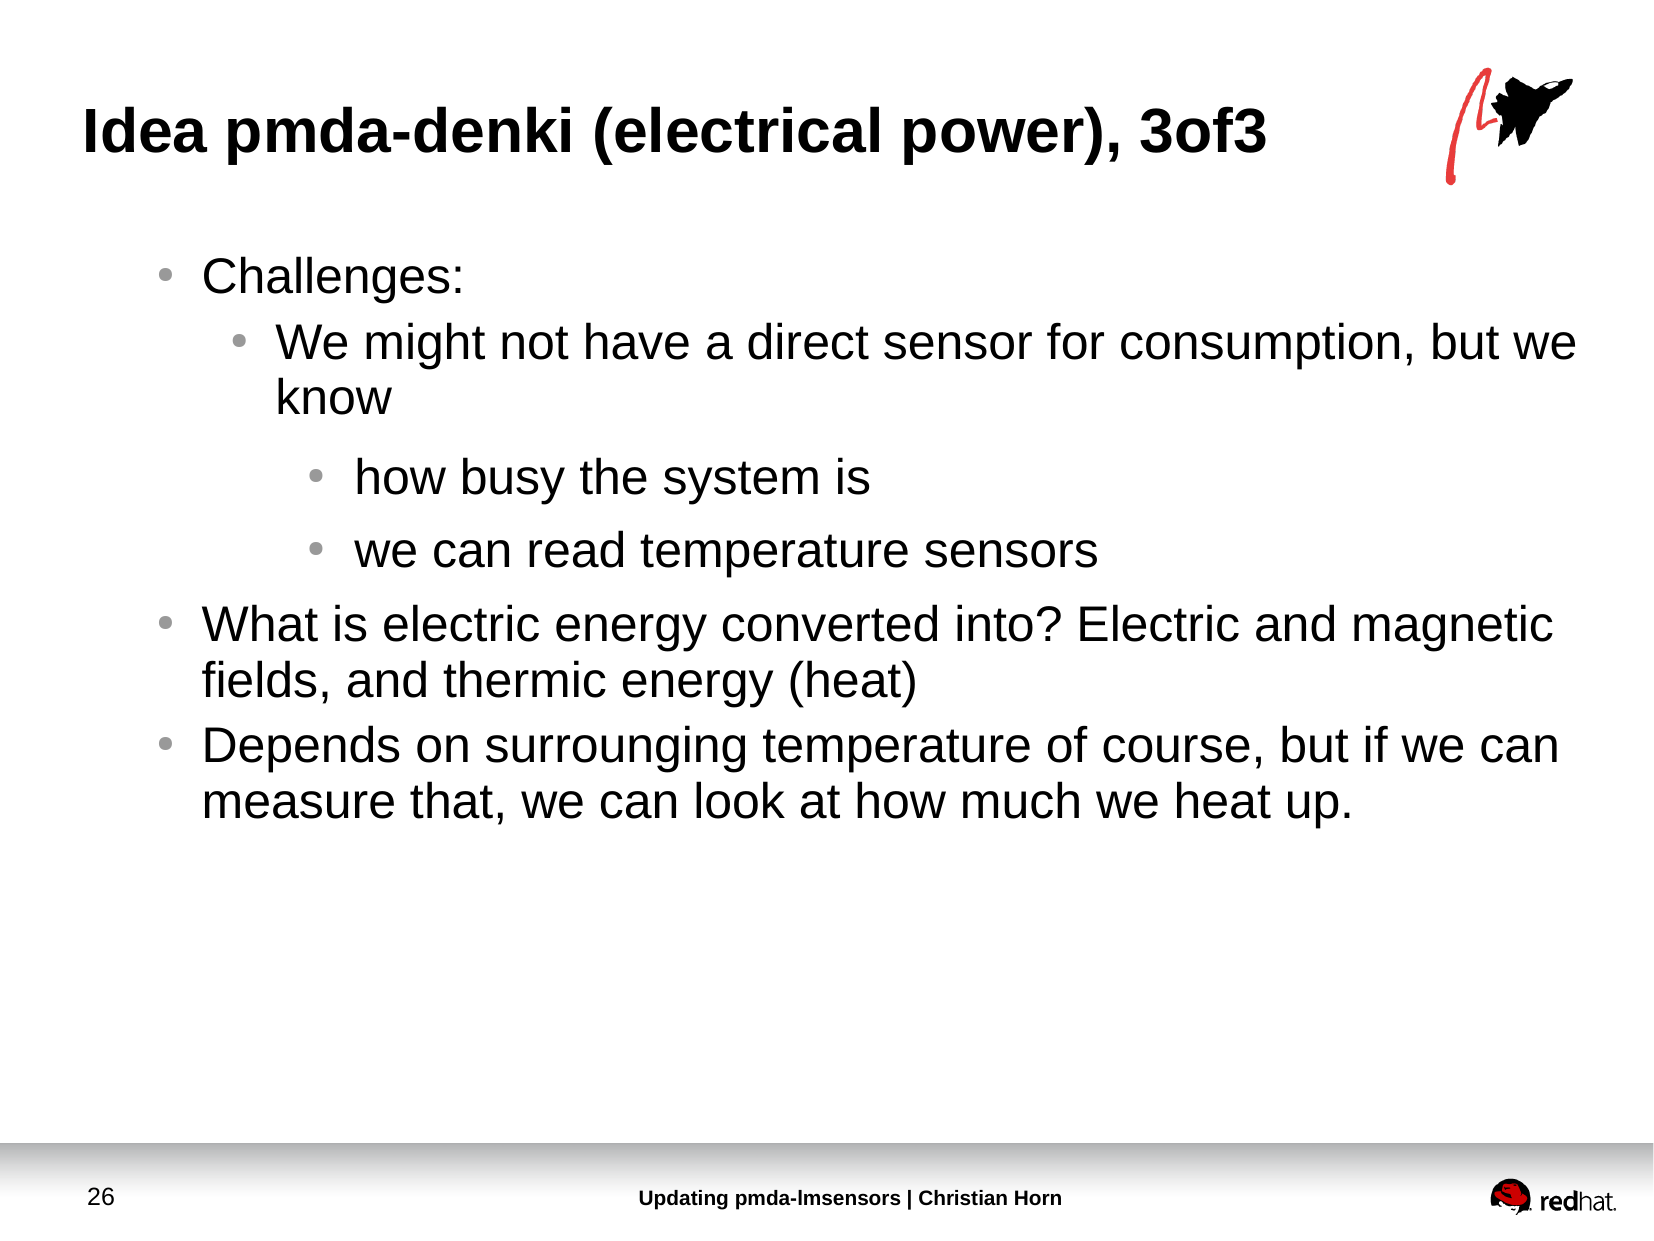

# Idea pmda-denki (electrical power), 3of3
Challenges:
We might not have a direct sensor for consumption, but we know
how busy the system is
we can read temperature sensors
What is electric energy converted into? Electric and magnetic fields, and thermic energy (heat)
Depends on surrounging temperature of course, but if we can measure that, we can look at how much we heat up.